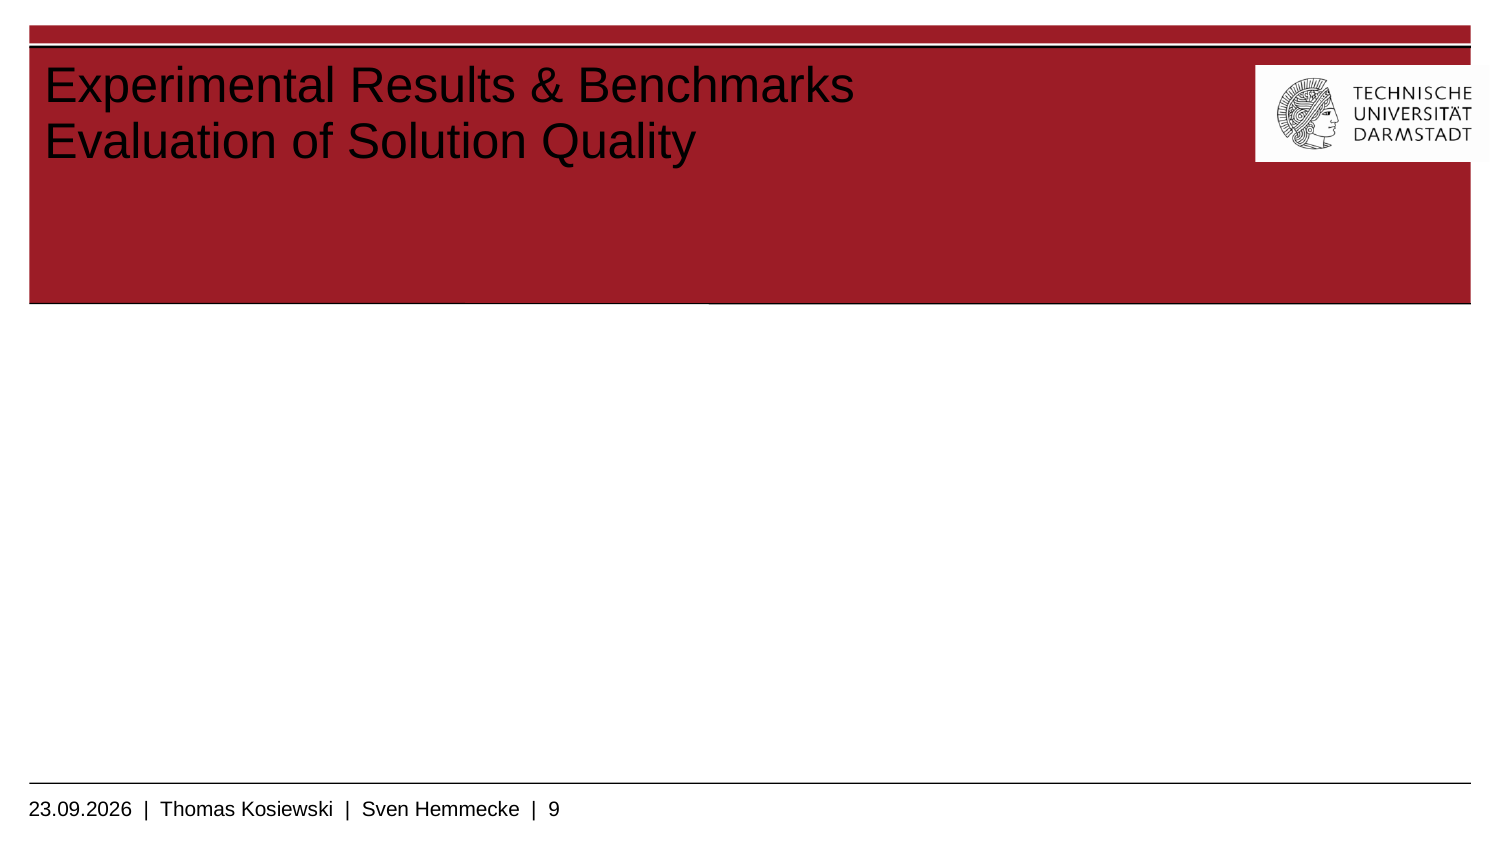

# Experimental Results & Benchmarks Evaluation of Solution Quality